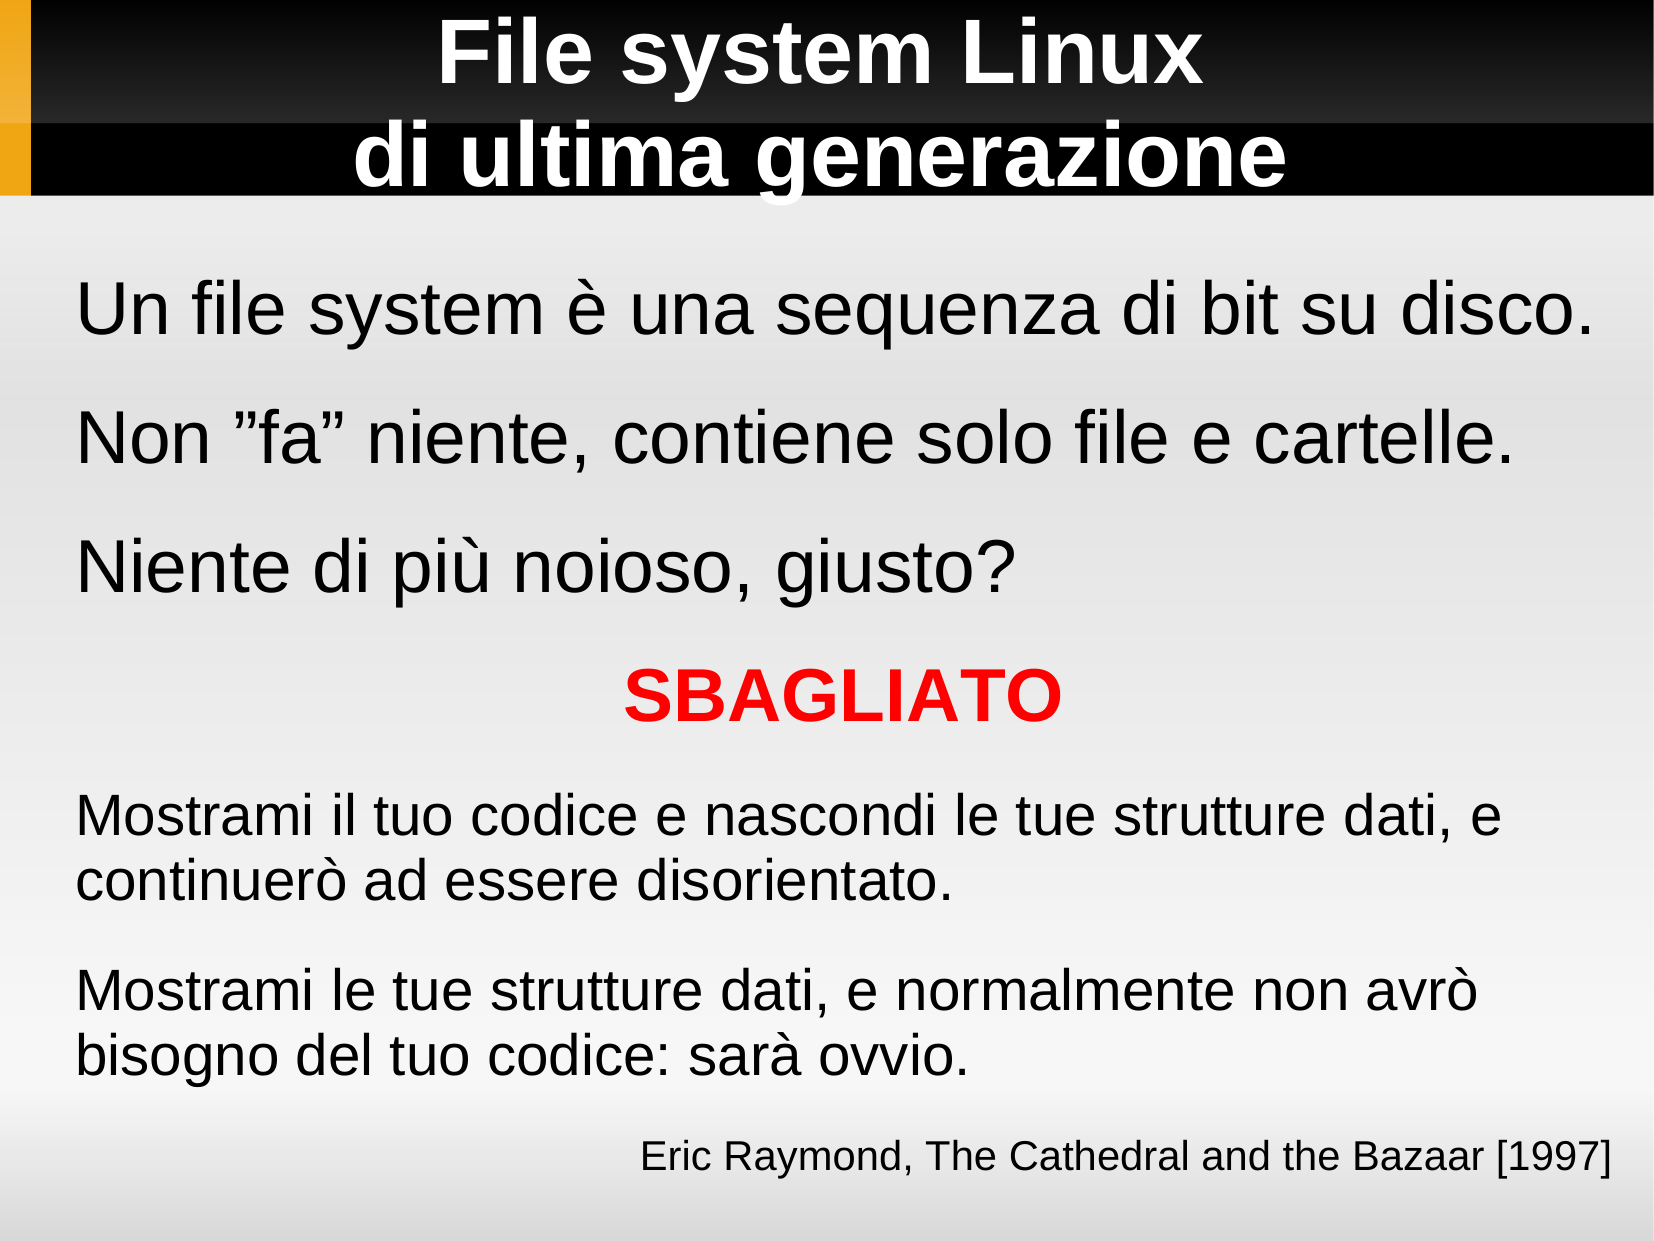

# File system Linux di ultima generazione
Un file system è una sequenza di bit su disco.
Non ”fa” niente, contiene solo file e cartelle.
Niente di più noioso, giusto?
SBAGLIATO
Mostrami il tuo codice e nascondi le tue strutture dati, e continuerò ad essere disorientato.
Mostrami le tue strutture dati, e normalmente non avrò bisogno del tuo codice: sarà ovvio.
Eric Raymond, The Cathedral and the Bazaar [1997]